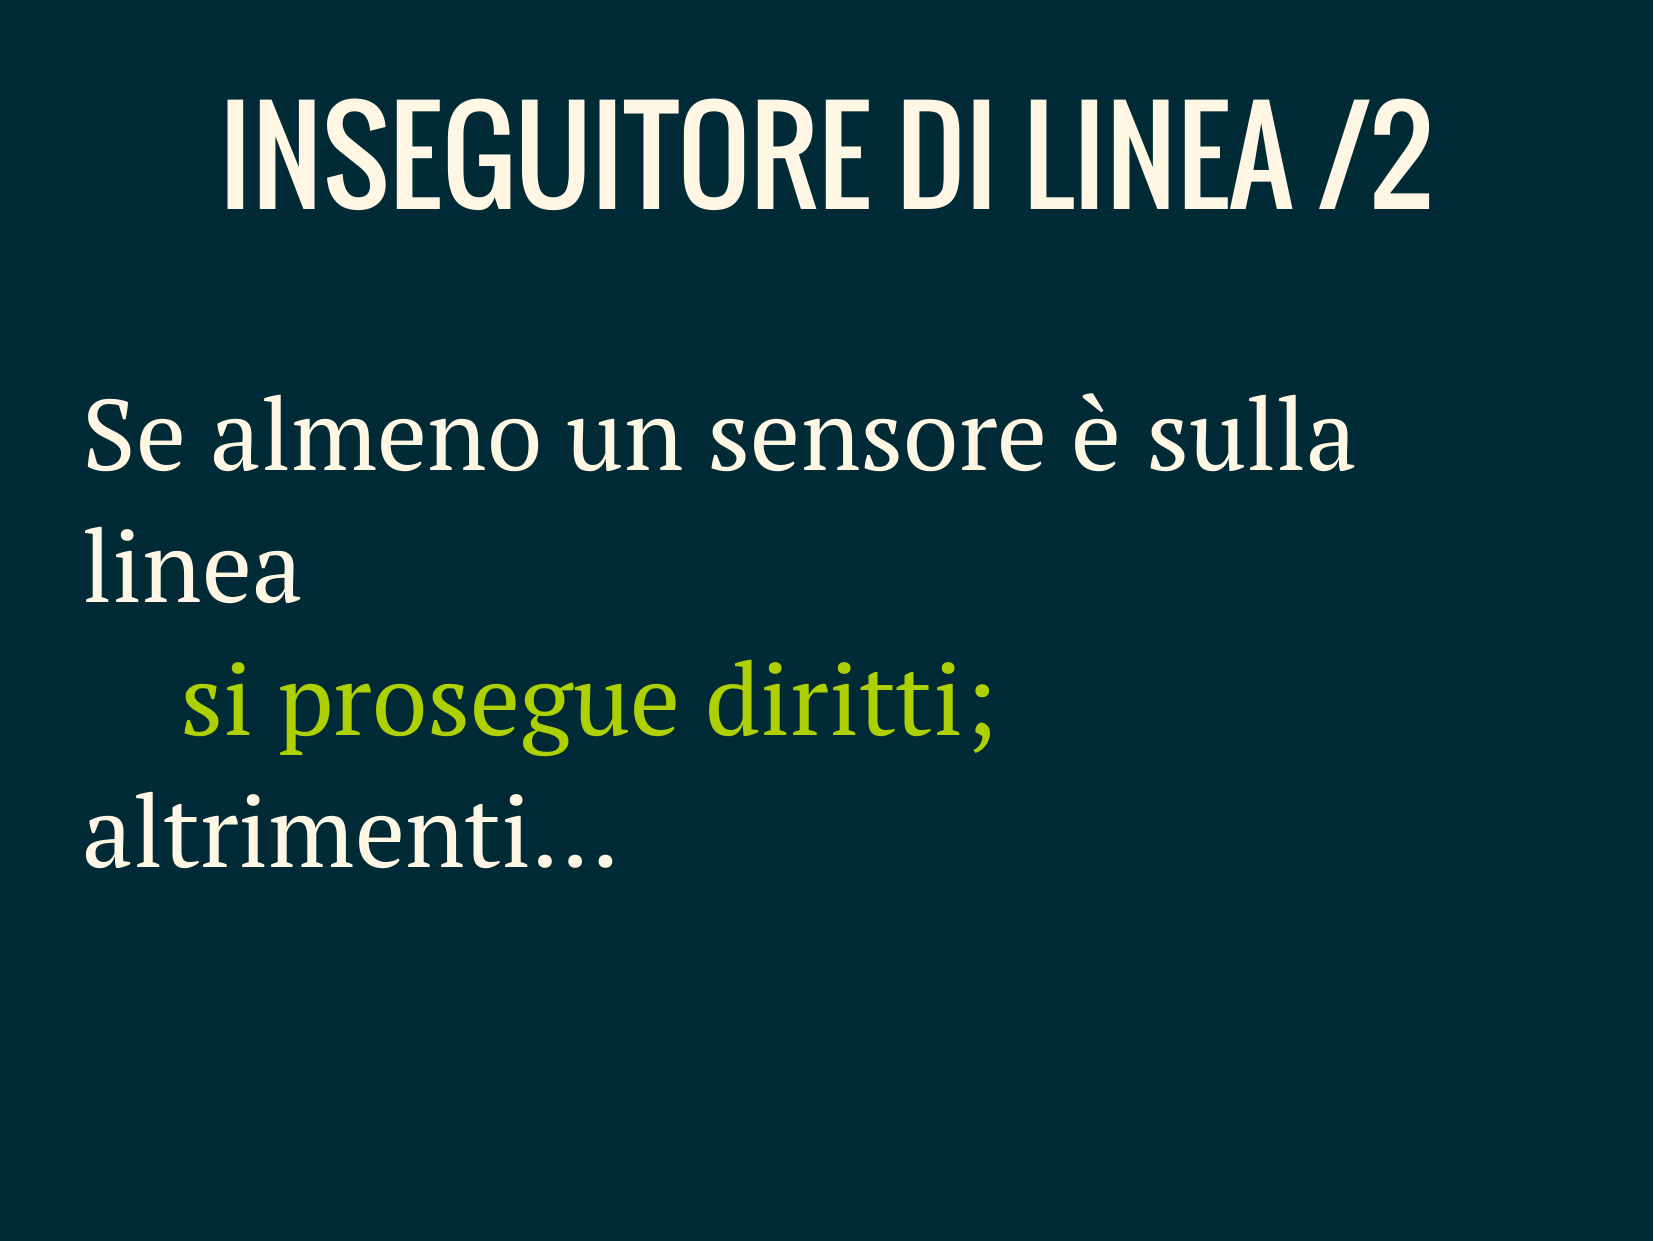

# Inseguitore di linea /2
Se almeno un sensore è sulla linea
 si prosegue diritti;
altrimenti…